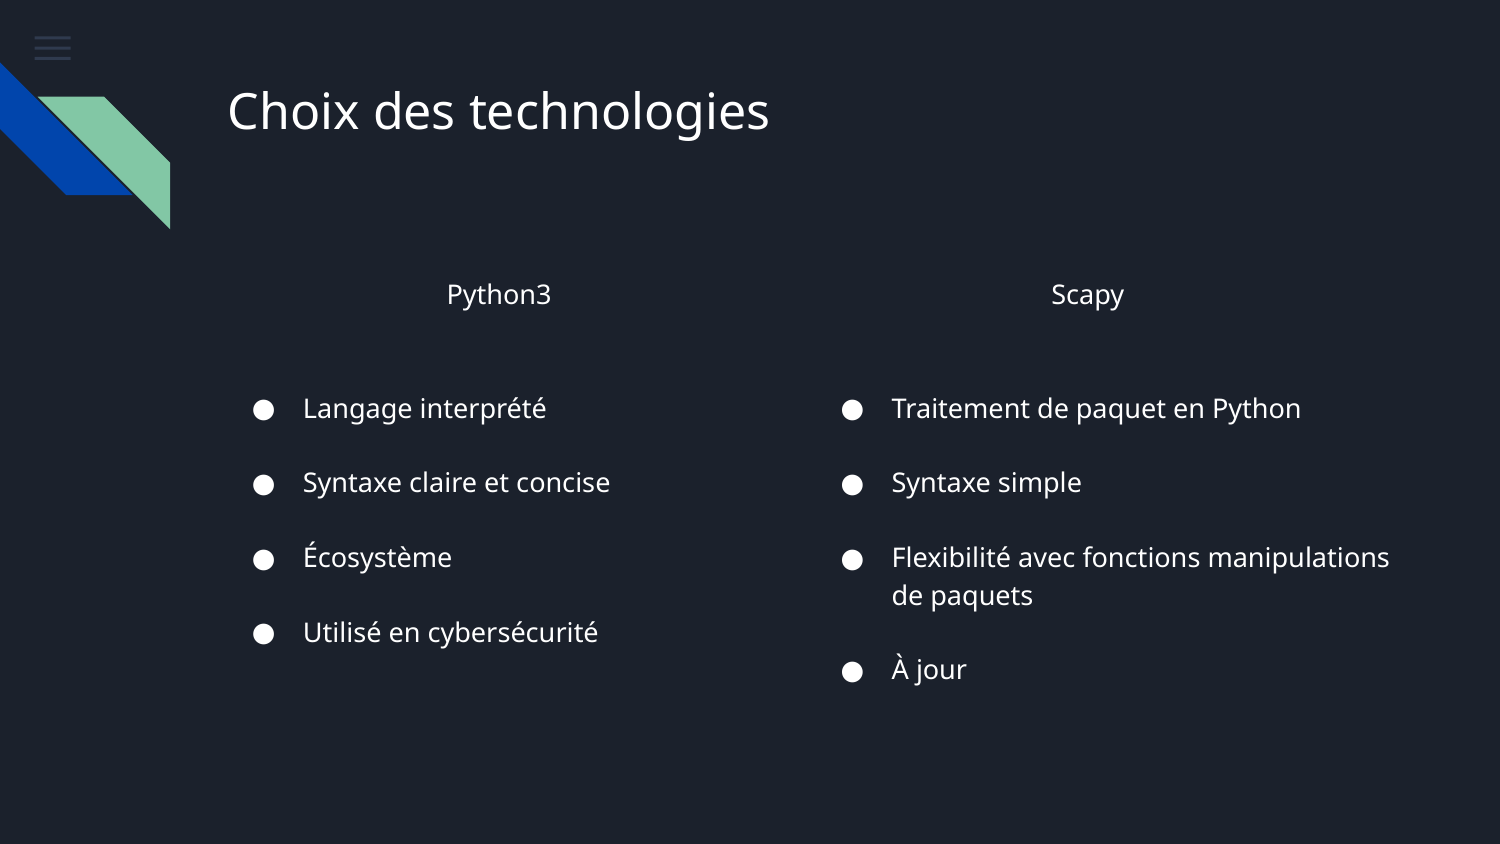

# Choix des technologies
Python3
Scapy
Langage interprété
Syntaxe claire et concise
Écosystème
Utilisé en cybersécurité
Traitement de paquet en Python
Syntaxe simple
Flexibilité avec fonctions manipulations de paquets
À jour